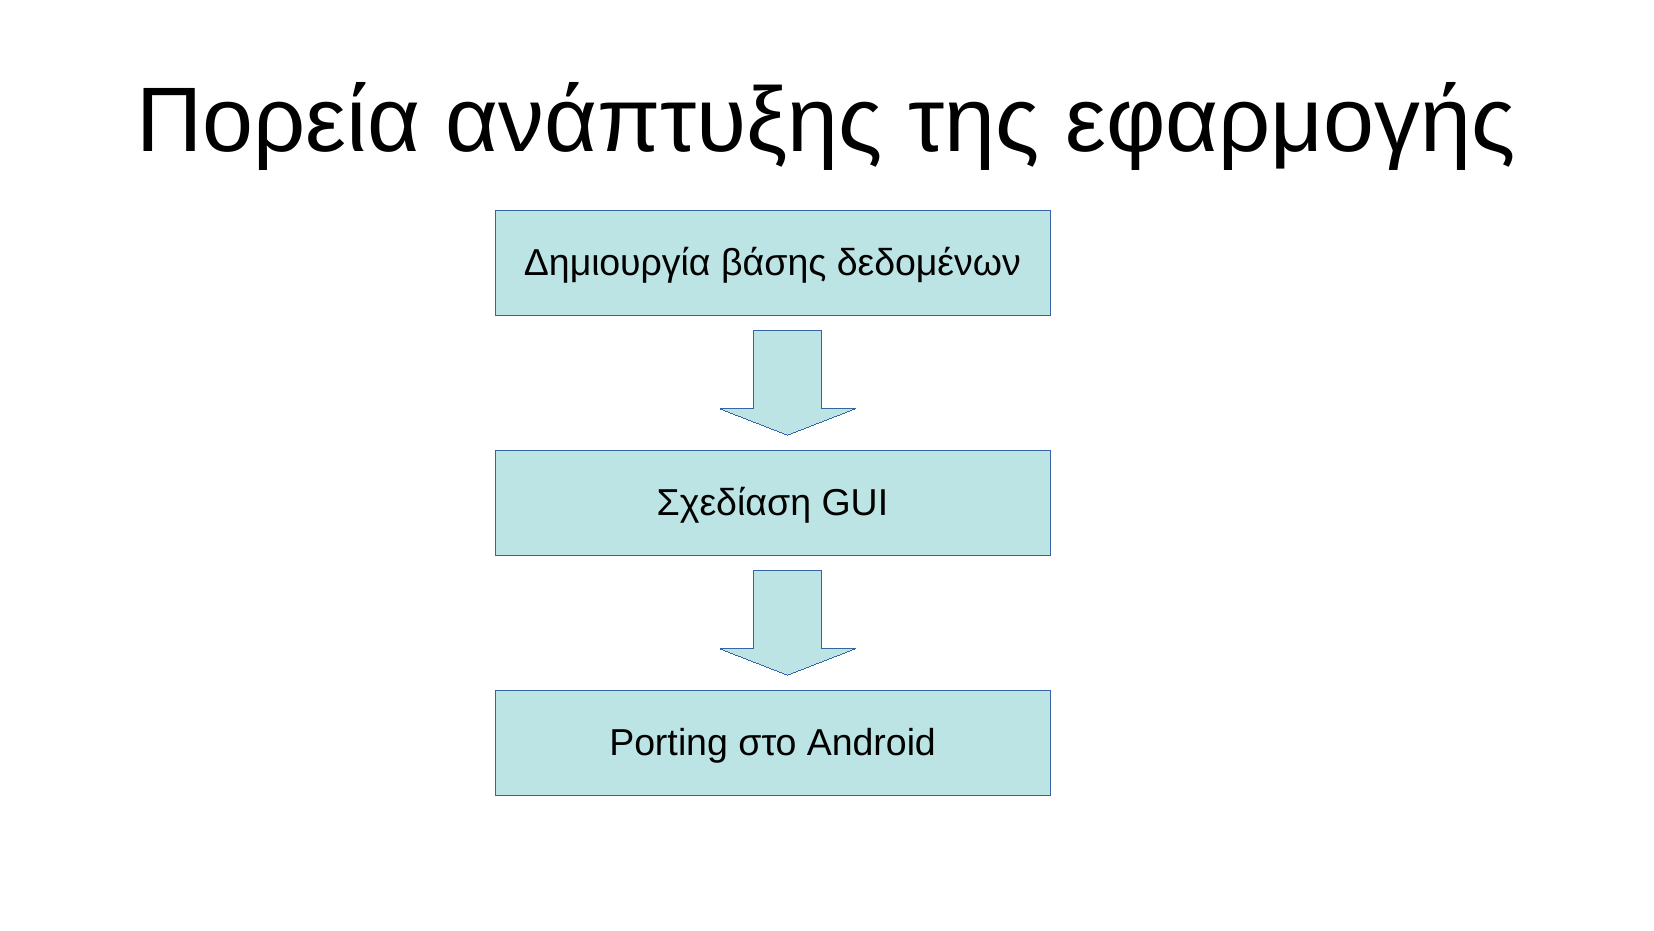

# Πορεία ανάπτυξης της εφαρμογής
Δημιουργία βάσης δεδομένων
Σχεδίαση GUI
Porting στο Android